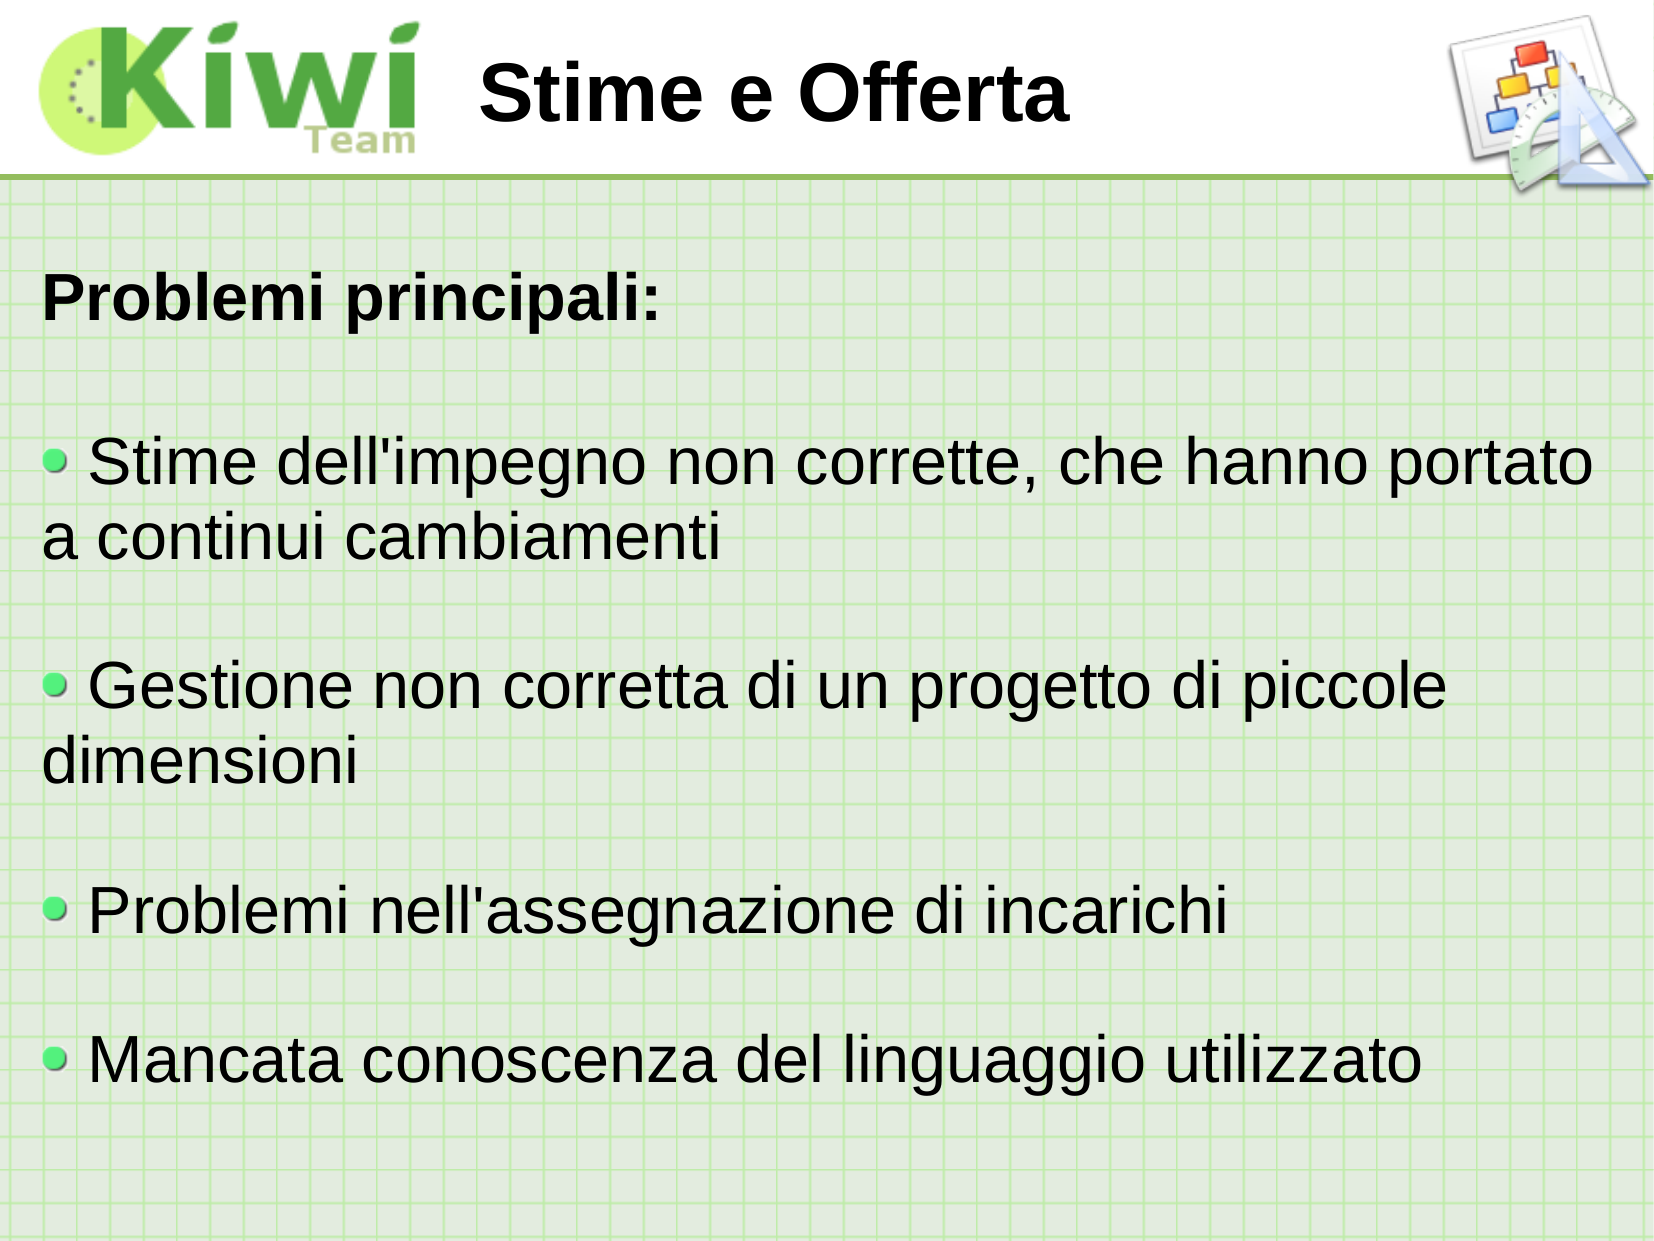

# Stime e Offerta
Problemi principali:
 Stime dell'impegno non corrette, che hanno portato a continui cambiamenti
 Gestione non corretta di un progetto di piccole 	dimensioni
 Problemi nell'assegnazione di incarichi
 Mancata conoscenza del linguaggio utilizzato